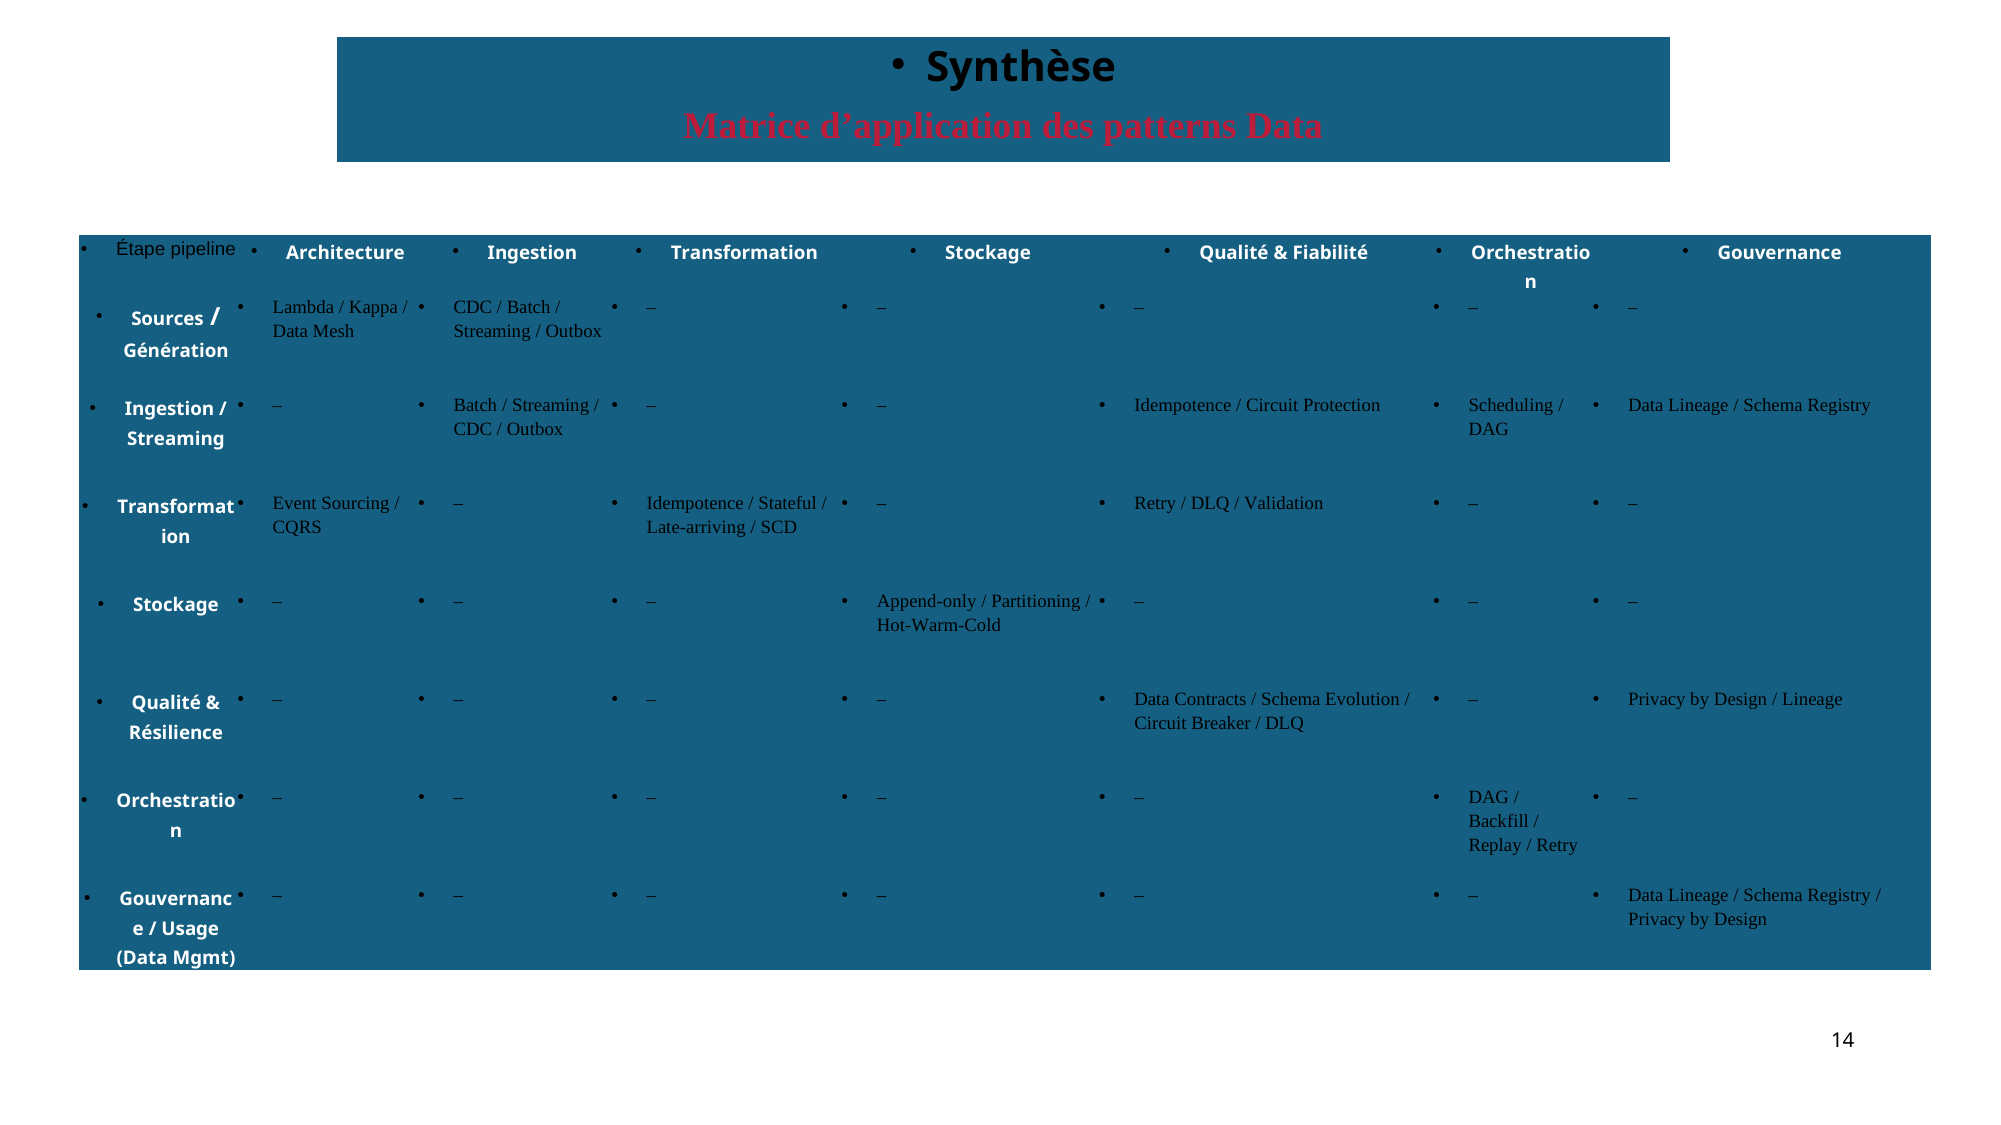

| | Synthèse | |
| --- | --- | --- |
| Matrice d’application des patterns Data | | |
| Étape pipeline | Architecture | Ingestion | Transformation | Stockage | Qualité & Fiabilité | Orchestration | Gouvernance |
| --- | --- | --- | --- | --- | --- | --- | --- |
| Sources / Génération | Lambda / Kappa / Data Mesh | CDC / Batch / Streaming / Outbox | – | – | – | – | – |
| Ingestion / Streaming | – | Batch / Streaming / CDC / Outbox | – | – | Idempotence / Circuit Protection | Scheduling / DAG | Data Lineage / Schema Registry |
| Transformation | Event Sourcing / CQRS | – | Idempotence / Stateful / Late-arriving / SCD | – | Retry / DLQ / Validation | – | – |
| Stockage | – | – | – | Append-only / Partitioning / Hot-Warm-Cold | – | – | – |
| Qualité & Résilience | – | – | – | – | Data Contracts / Schema Evolution / Circuit Breaker / DLQ | – | Privacy by Design / Lineage |
| Orchestration | – | – | – | – | – | DAG / Backfill / Replay / Retry | – |
| Gouvernance / Usage (Data Mgmt) | – | – | – | – | – | – | Data Lineage / Schema Registry / Privacy by Design |